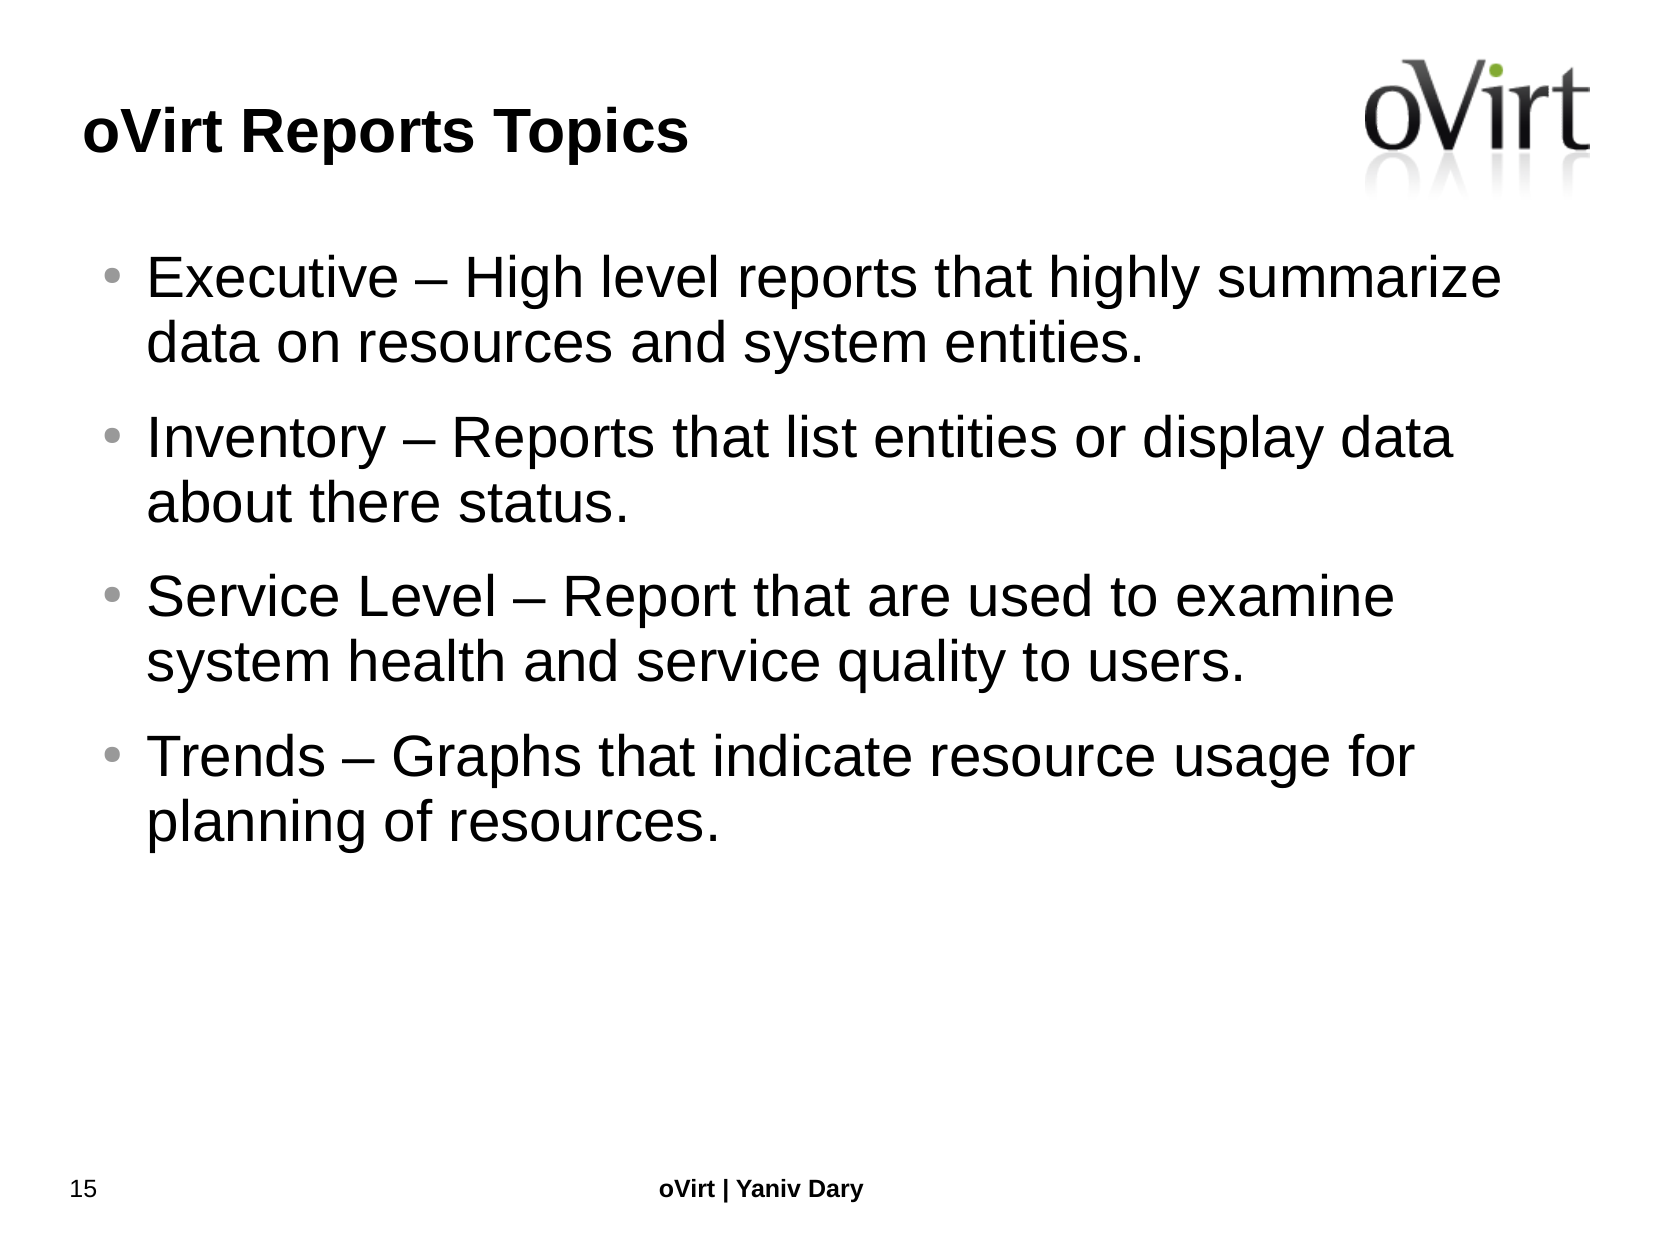

# oVirt Reports Topics
Executive – High level reports that highly summarize data on resources and system entities.
Inventory – Reports that list entities or display data about there status.
Service Level – Report that are used to examine system health and service quality to users.
Trends – Graphs that indicate resource usage for planning of resources.